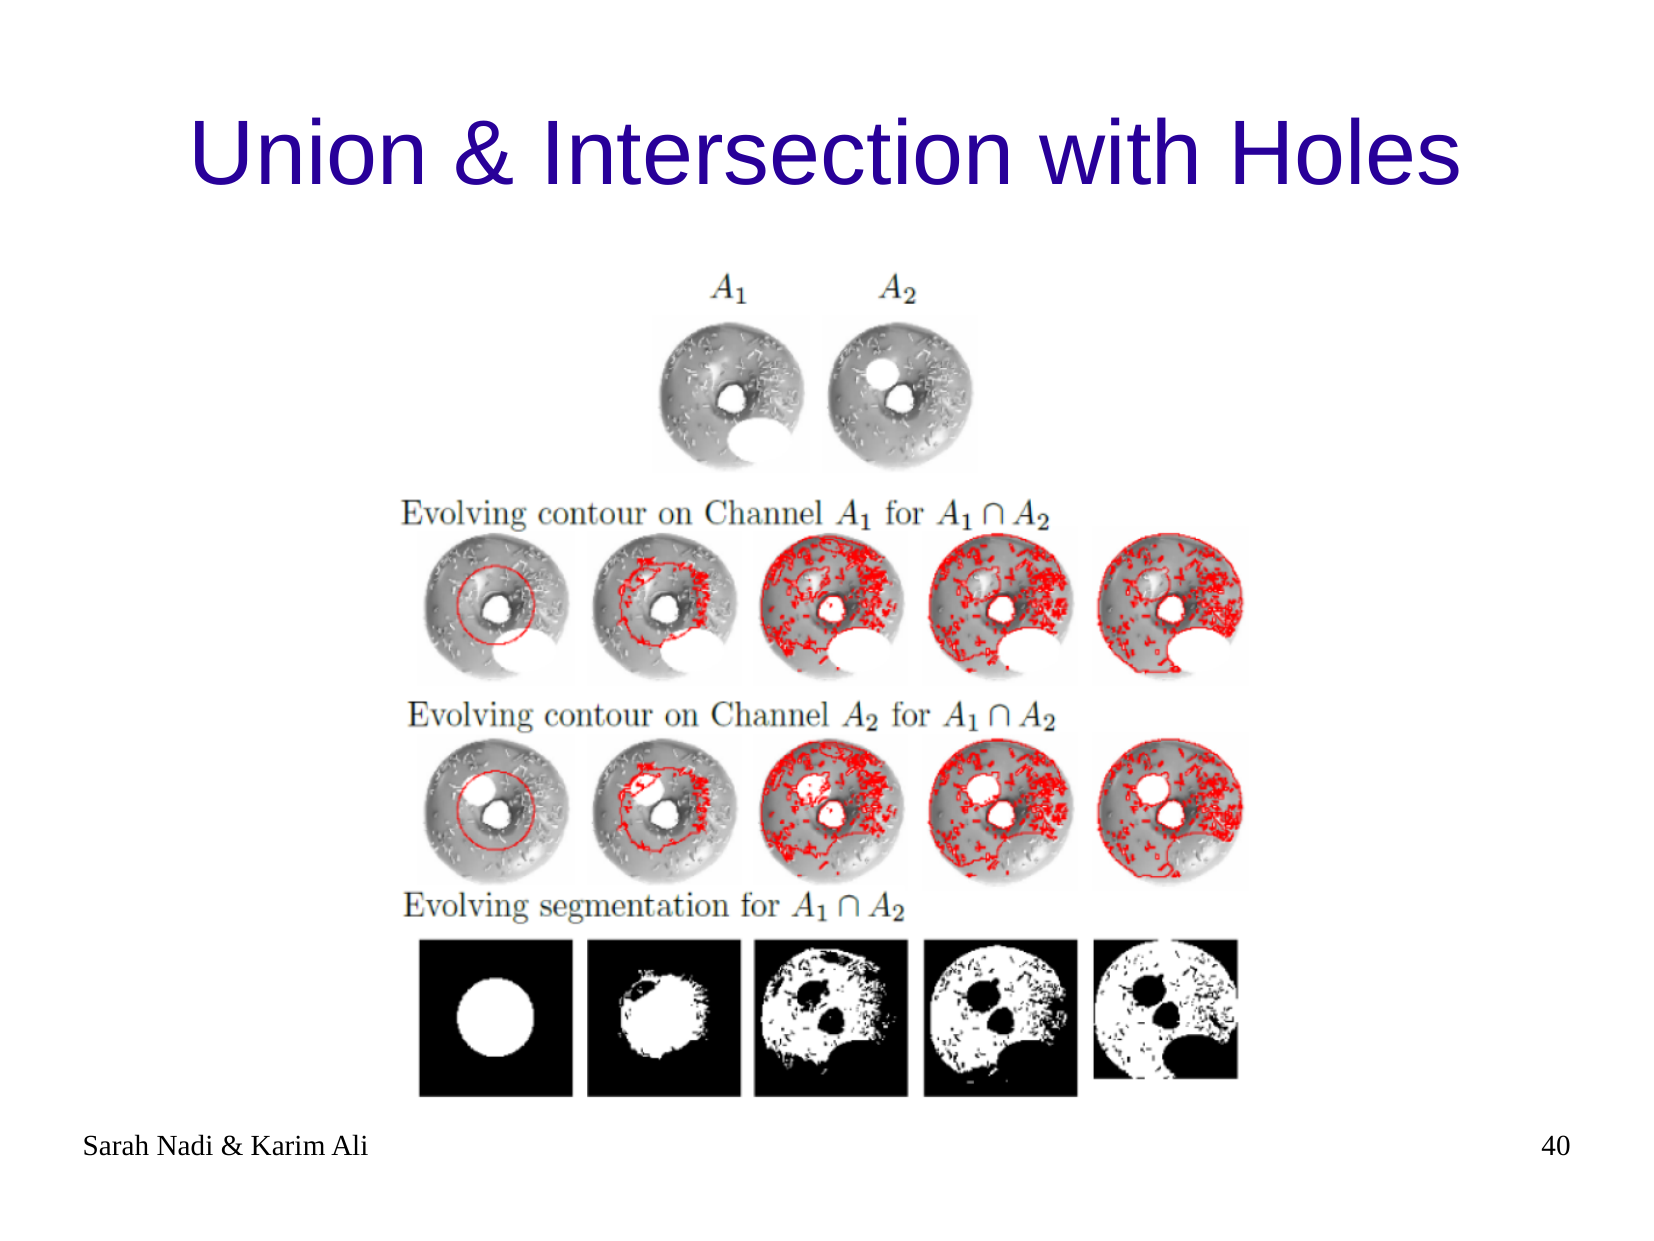

# Union & Intersection with Holes
Sarah Nadi & Karim Ali
40